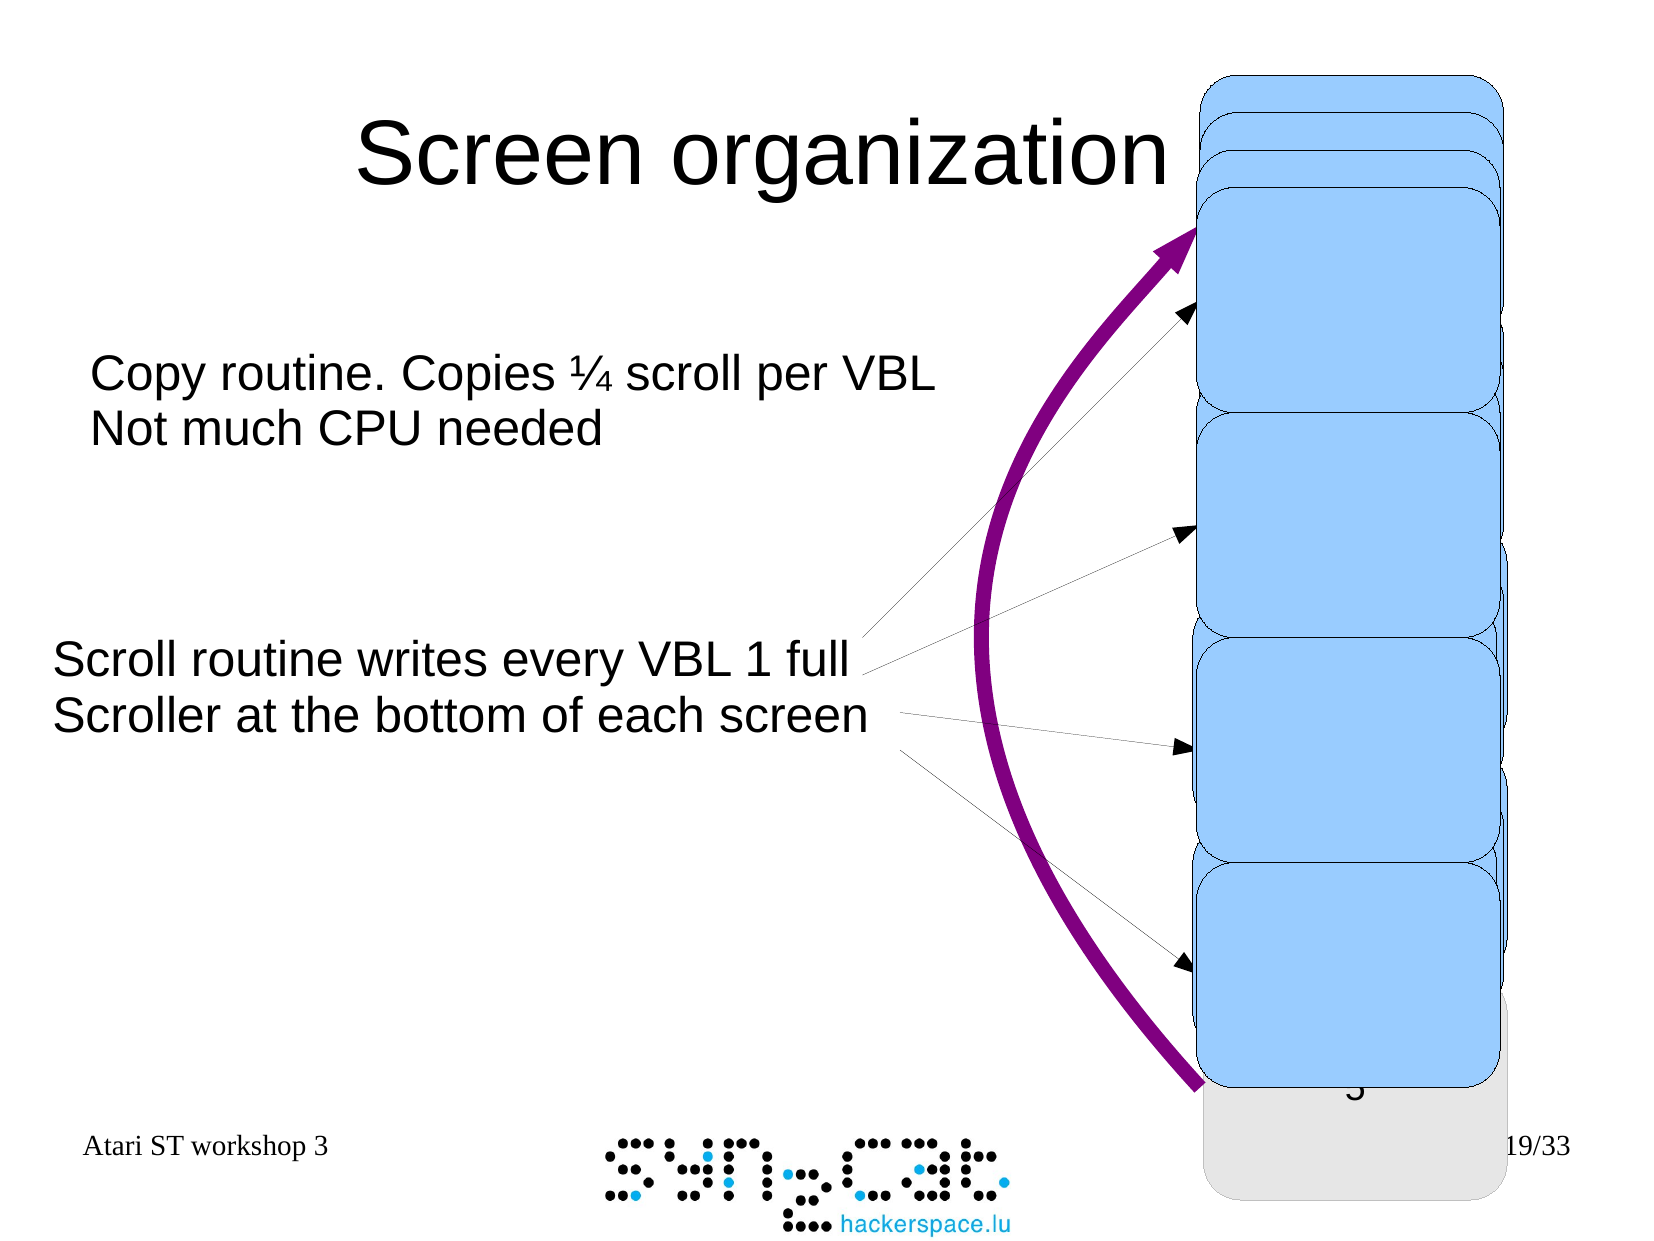

# Screen organization
1
2
Copy routine. Copies ¼ scroll per VBL
Not much CPU needed
3
Scroll routine writes every VBL 1 full
Scroller at the bottom of each screen
4
5
19